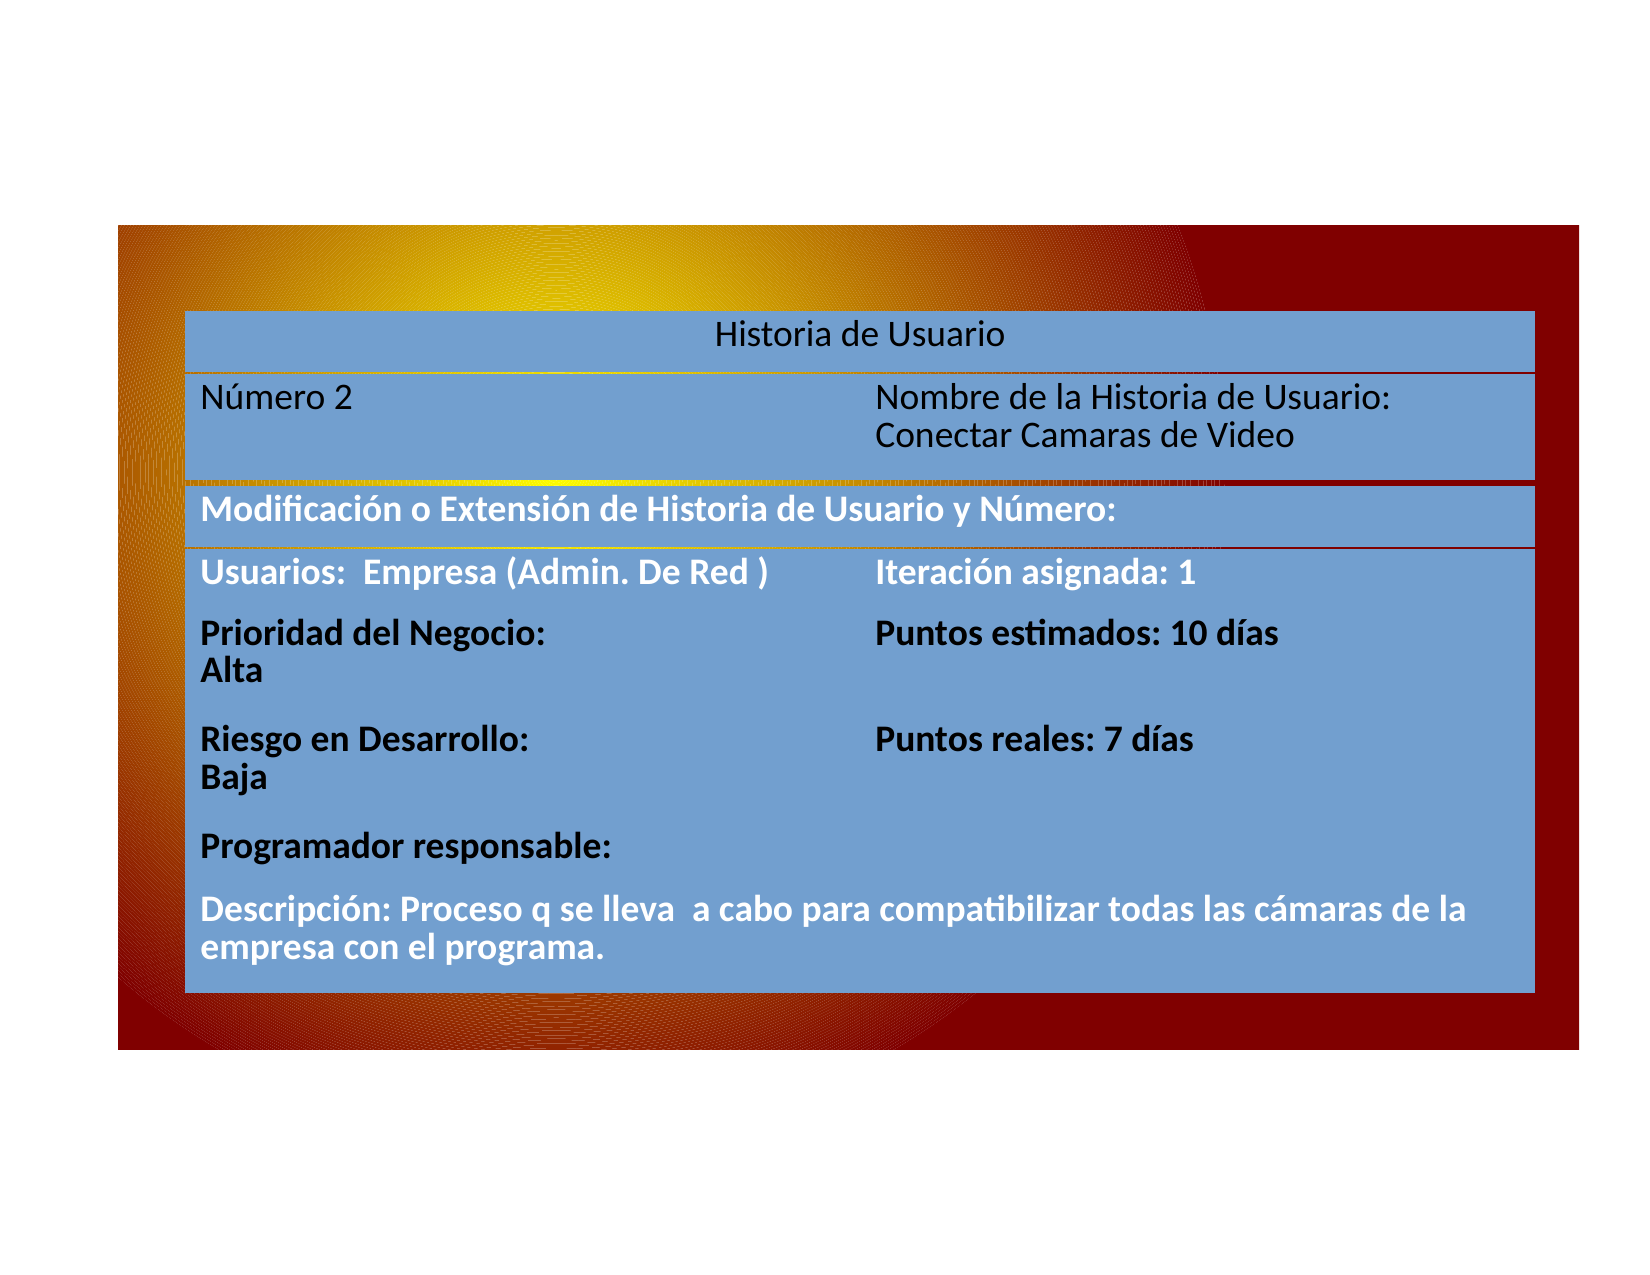

| Historia de Usuario |
| --- |
| Número 2 | Nombre de la Historia de Usuario: Conectar Camaras de Video |
| --- | --- |
| Modificación o Extensión de Historia de Usuario y Número: |
| --- |
| Usuarios: Empresa (Admin. De Red ) | Iteración asignada: 1 |
| --- | --- |
| Prioridad del Negocio: Alta | Puntos estimados: 10 días |
| Riesgo en Desarrollo: Baja | Puntos reales: 7 días |
| Programador responsable: | |
| Descripción: Proceso q se lleva a cabo para compatibilizar todas las cámaras de la empresa con el programa. |
| --- |